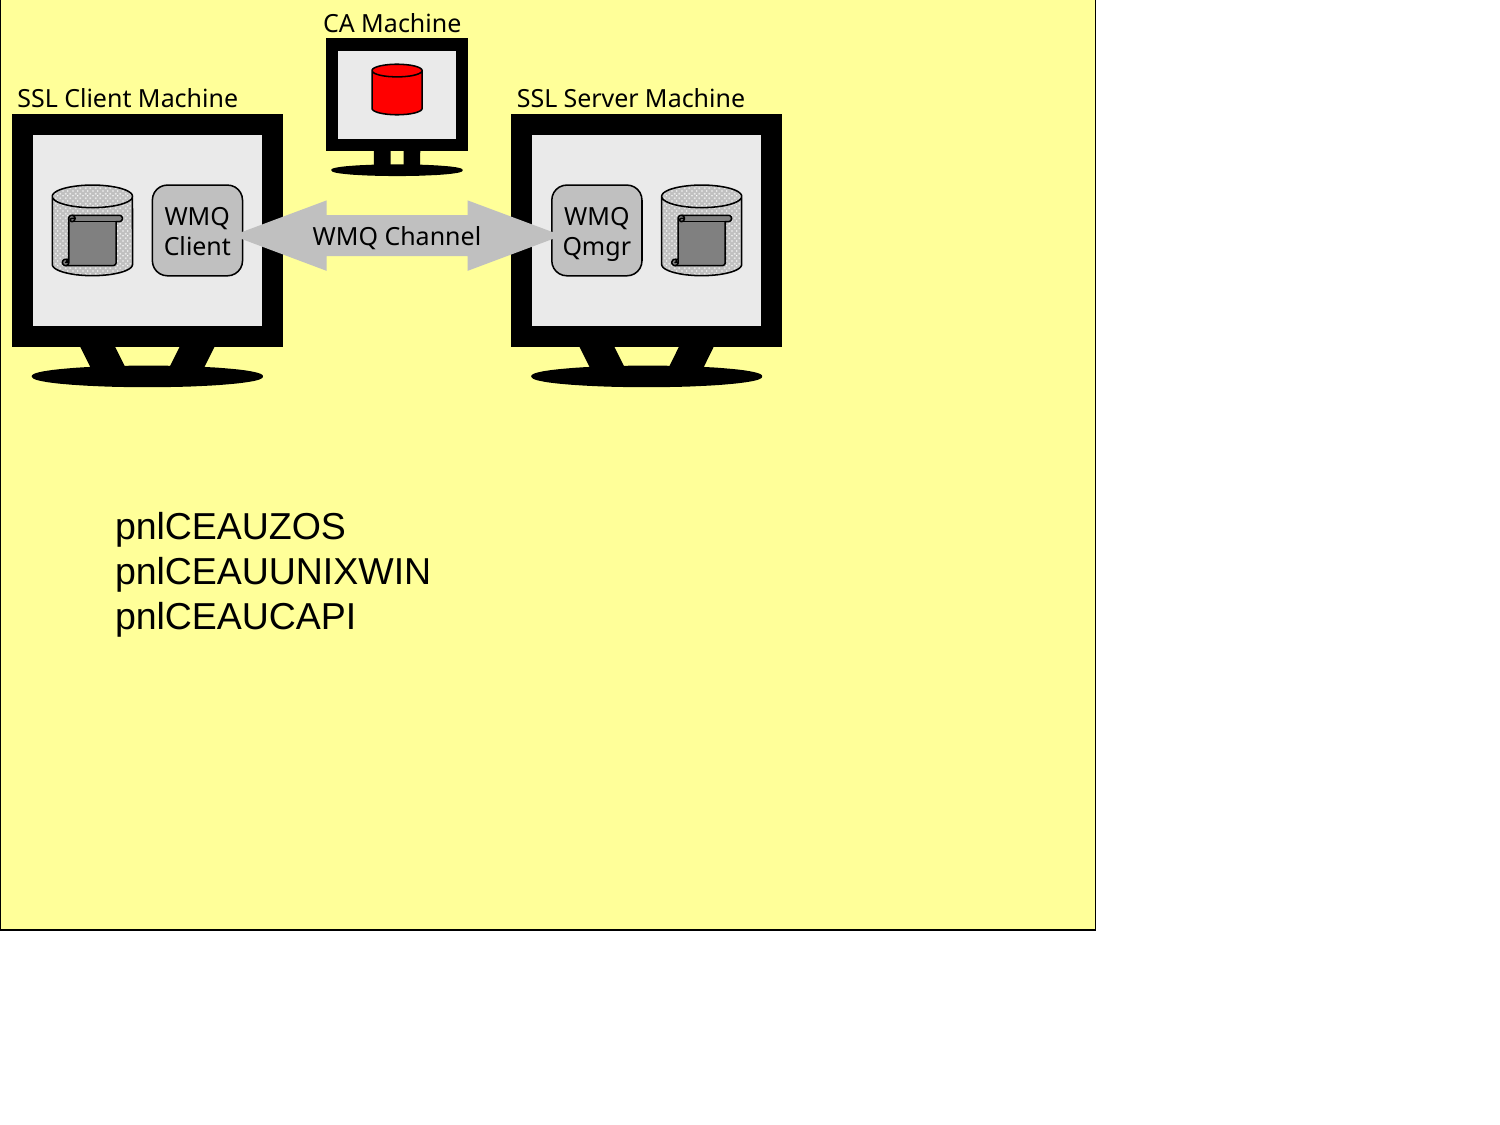

CA Machine
SSL Client Machine
SSL Server Machine
WMQ
Client
WMQ
Qmgr
WMQ Channel
pnlCEAUZOS
pnlCEAUUNIXWIN
pnlCEAUCAPI